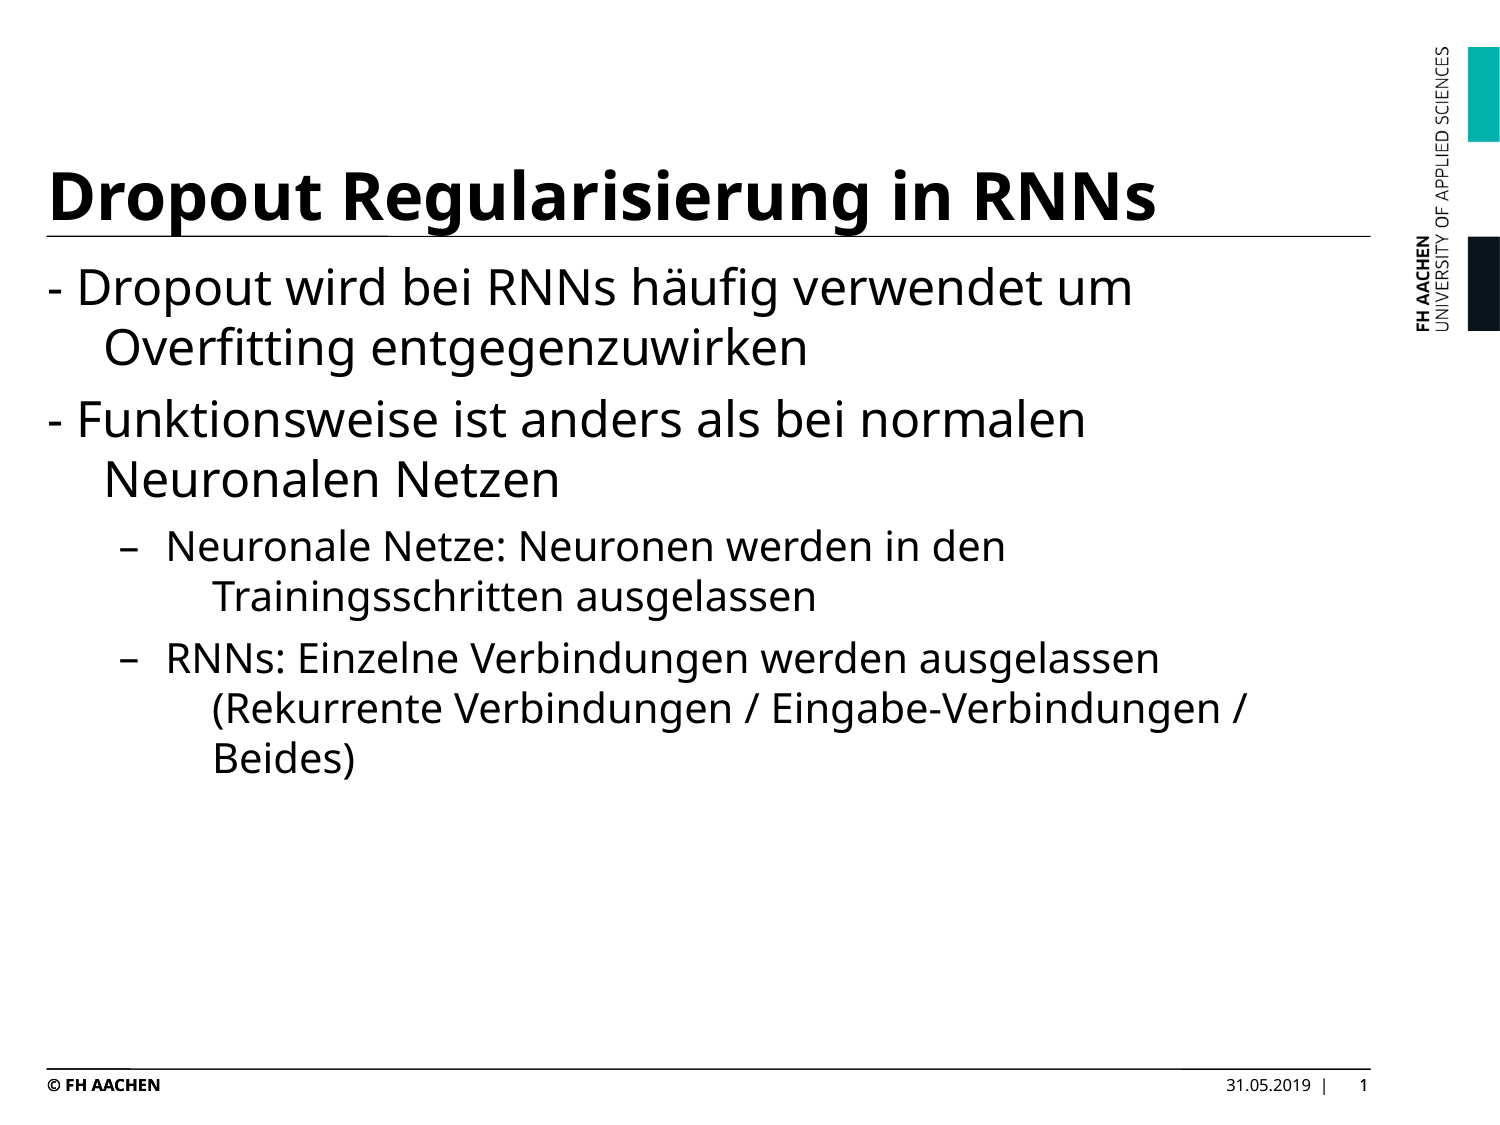

# Dropout Regularisierung in RNNs
- Dropout wird bei RNNs häufig verwendet um Overfitting entgegenzuwirken
- Funktionsweise ist anders als bei normalen Neuronalen Netzen
Neuronale Netze: Neuronen werden in den Trainingsschritten ausgelassen
RNNs: Einzelne Verbindungen werden ausgelassen (Rekurrente Verbindungen / Eingabe-Verbindungen / Beides)
31.05.2019
1
© FH AACHEN